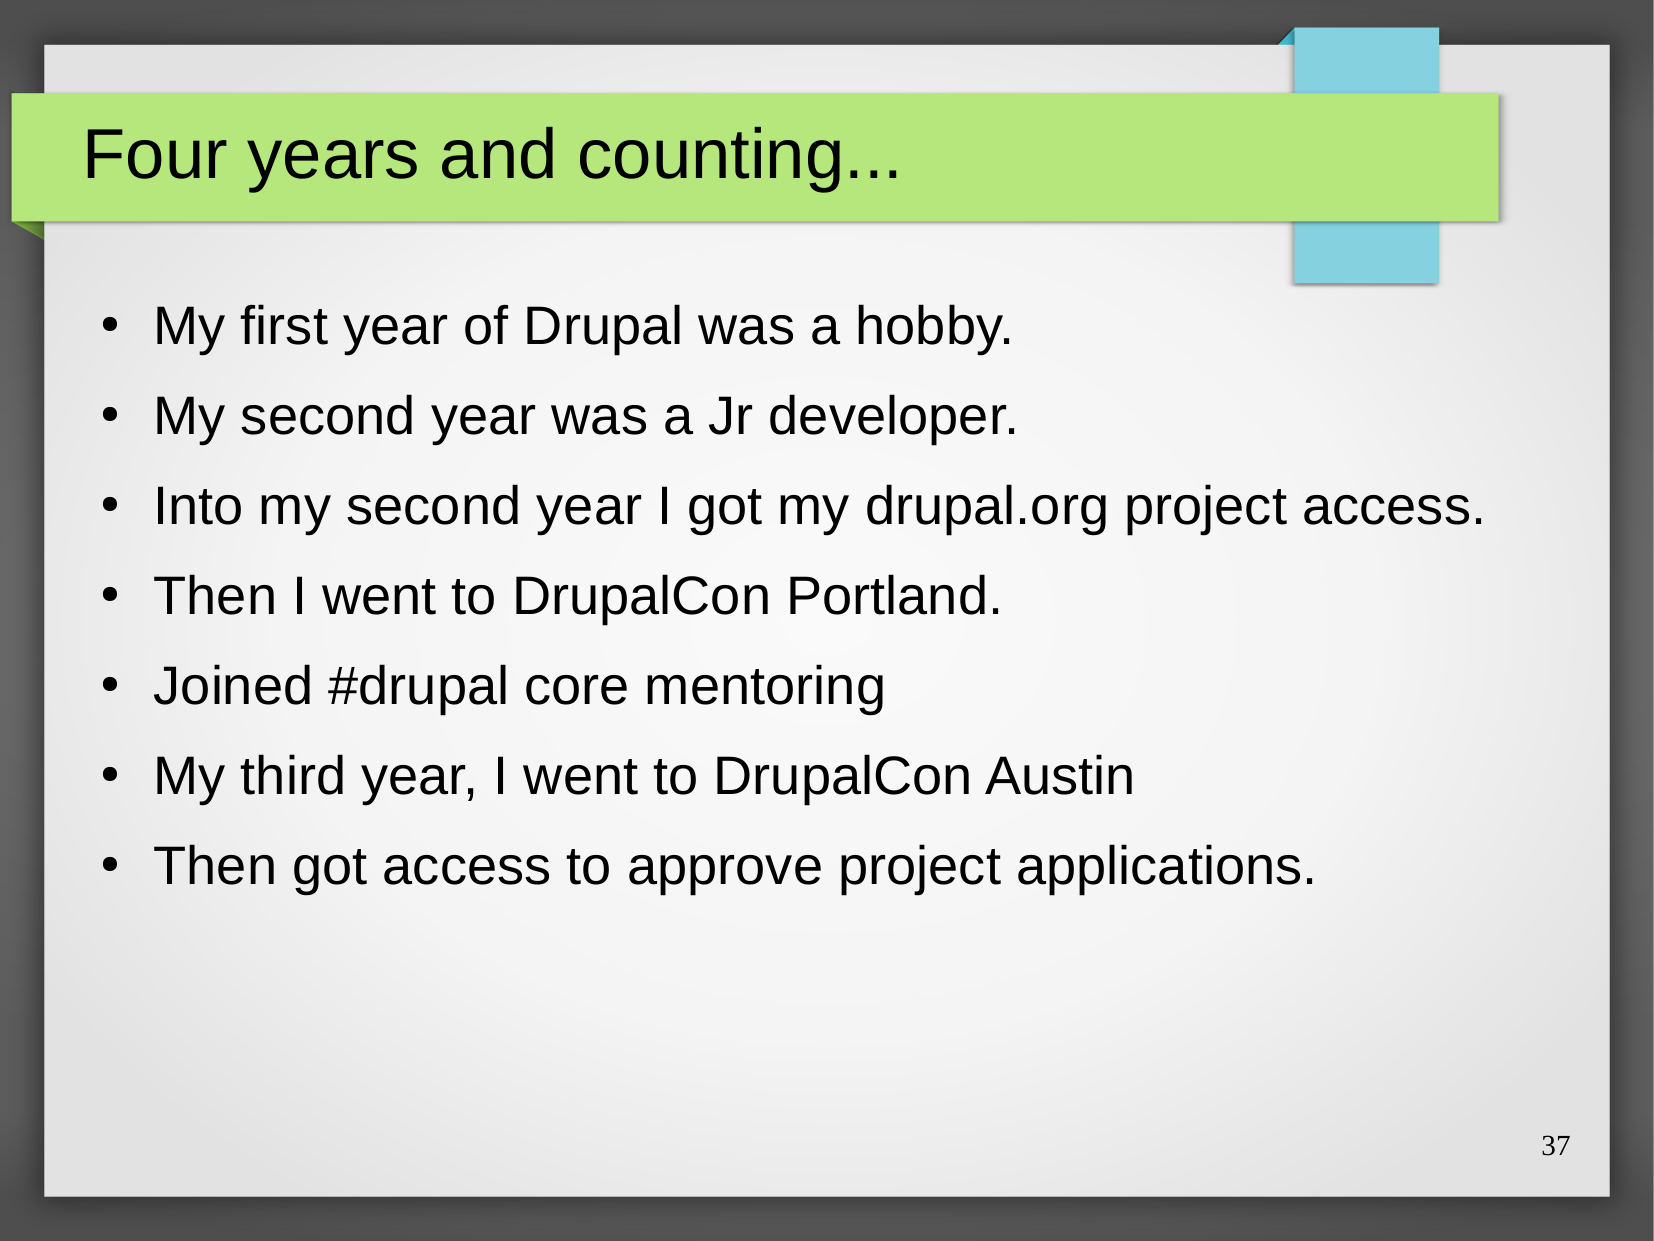

# Four years and counting...
My first year of Drupal was a hobby.
My second year was a Jr developer.
Into my second year I got my drupal.org project access.
Then I went to DrupalCon Portland.
Joined #drupal core mentoring
My third year, I went to DrupalCon Austin
Then got access to approve project applications.
37